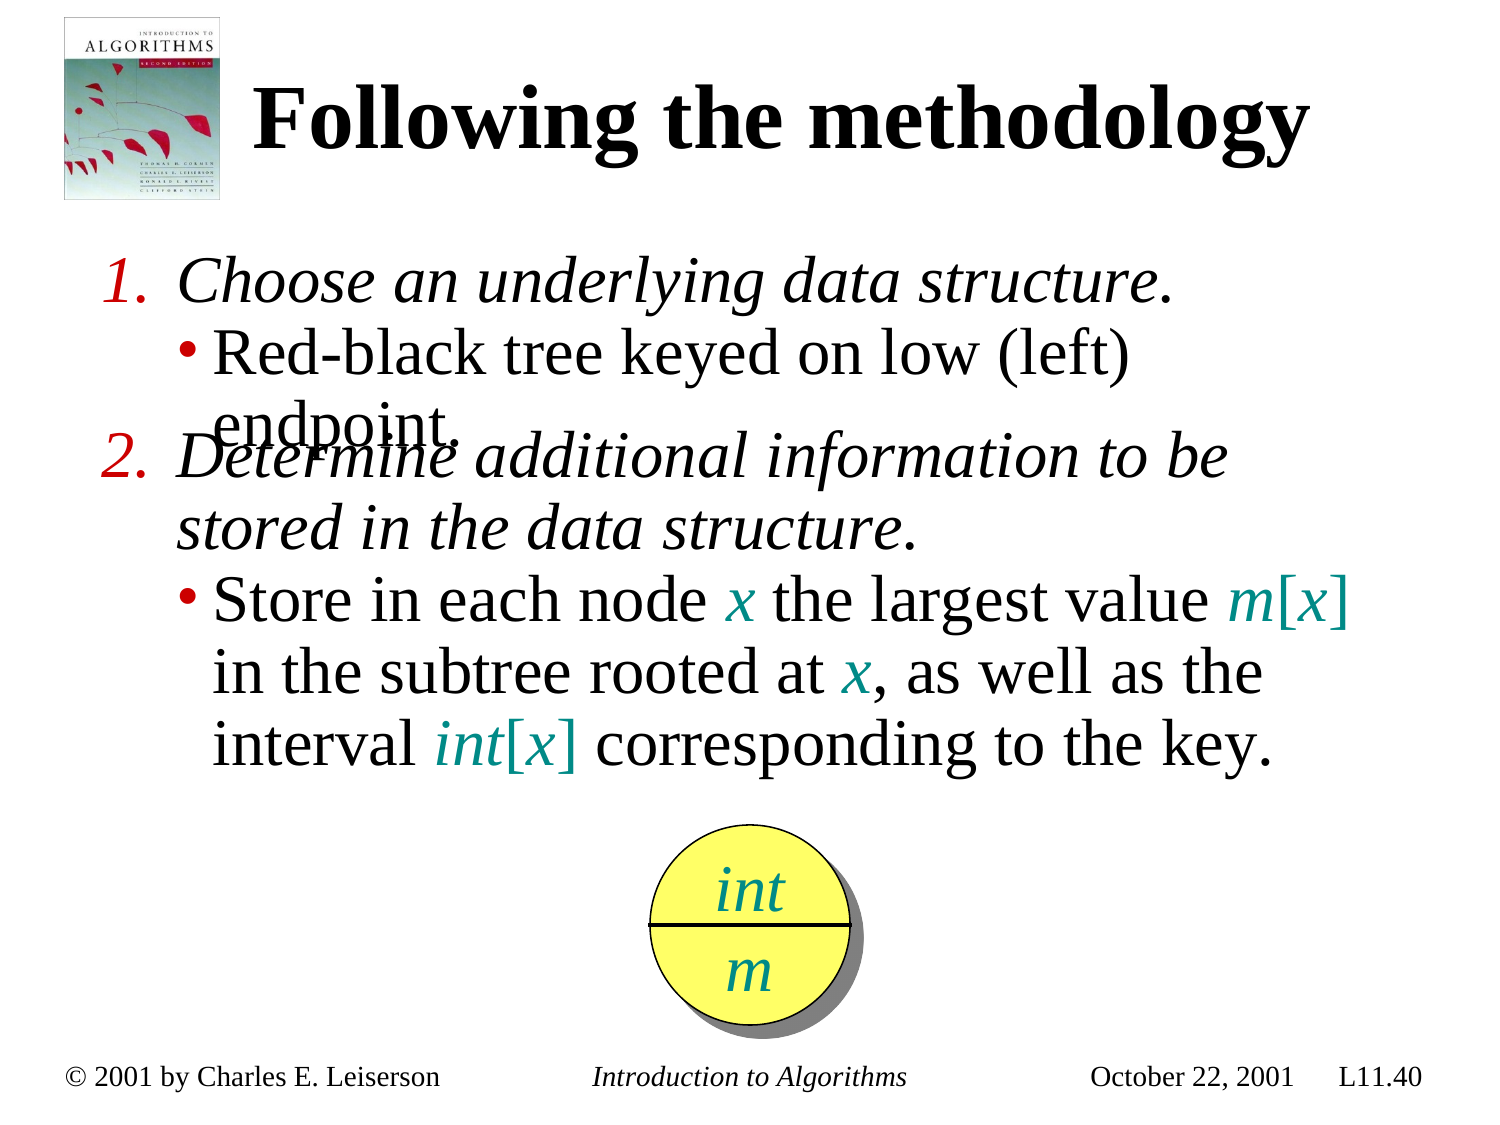

# Following the methodology
Choose an underlying data structure.
Red-black tree keyed on low (left) endpoint.
Determine additional information to be stored in the data structure.
Store in each node x the largest value m[x] in the subtree rooted at x, as well as the interval int[x] corresponding to the key.
int
m
Introduction to Algorithms
October 22, 2001 L11.